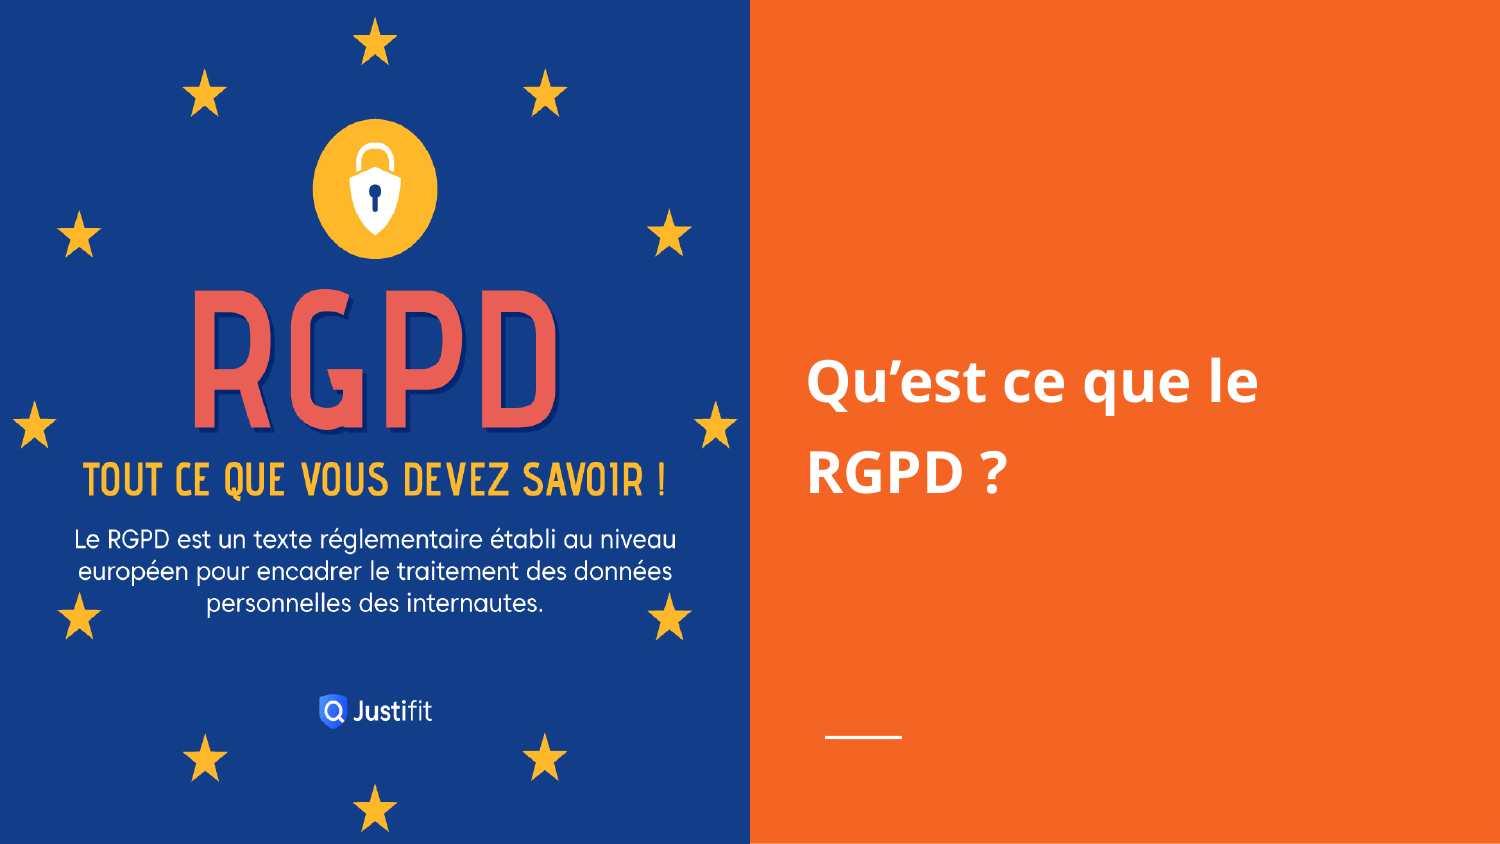

# Qu’est ce que le RGPD ?